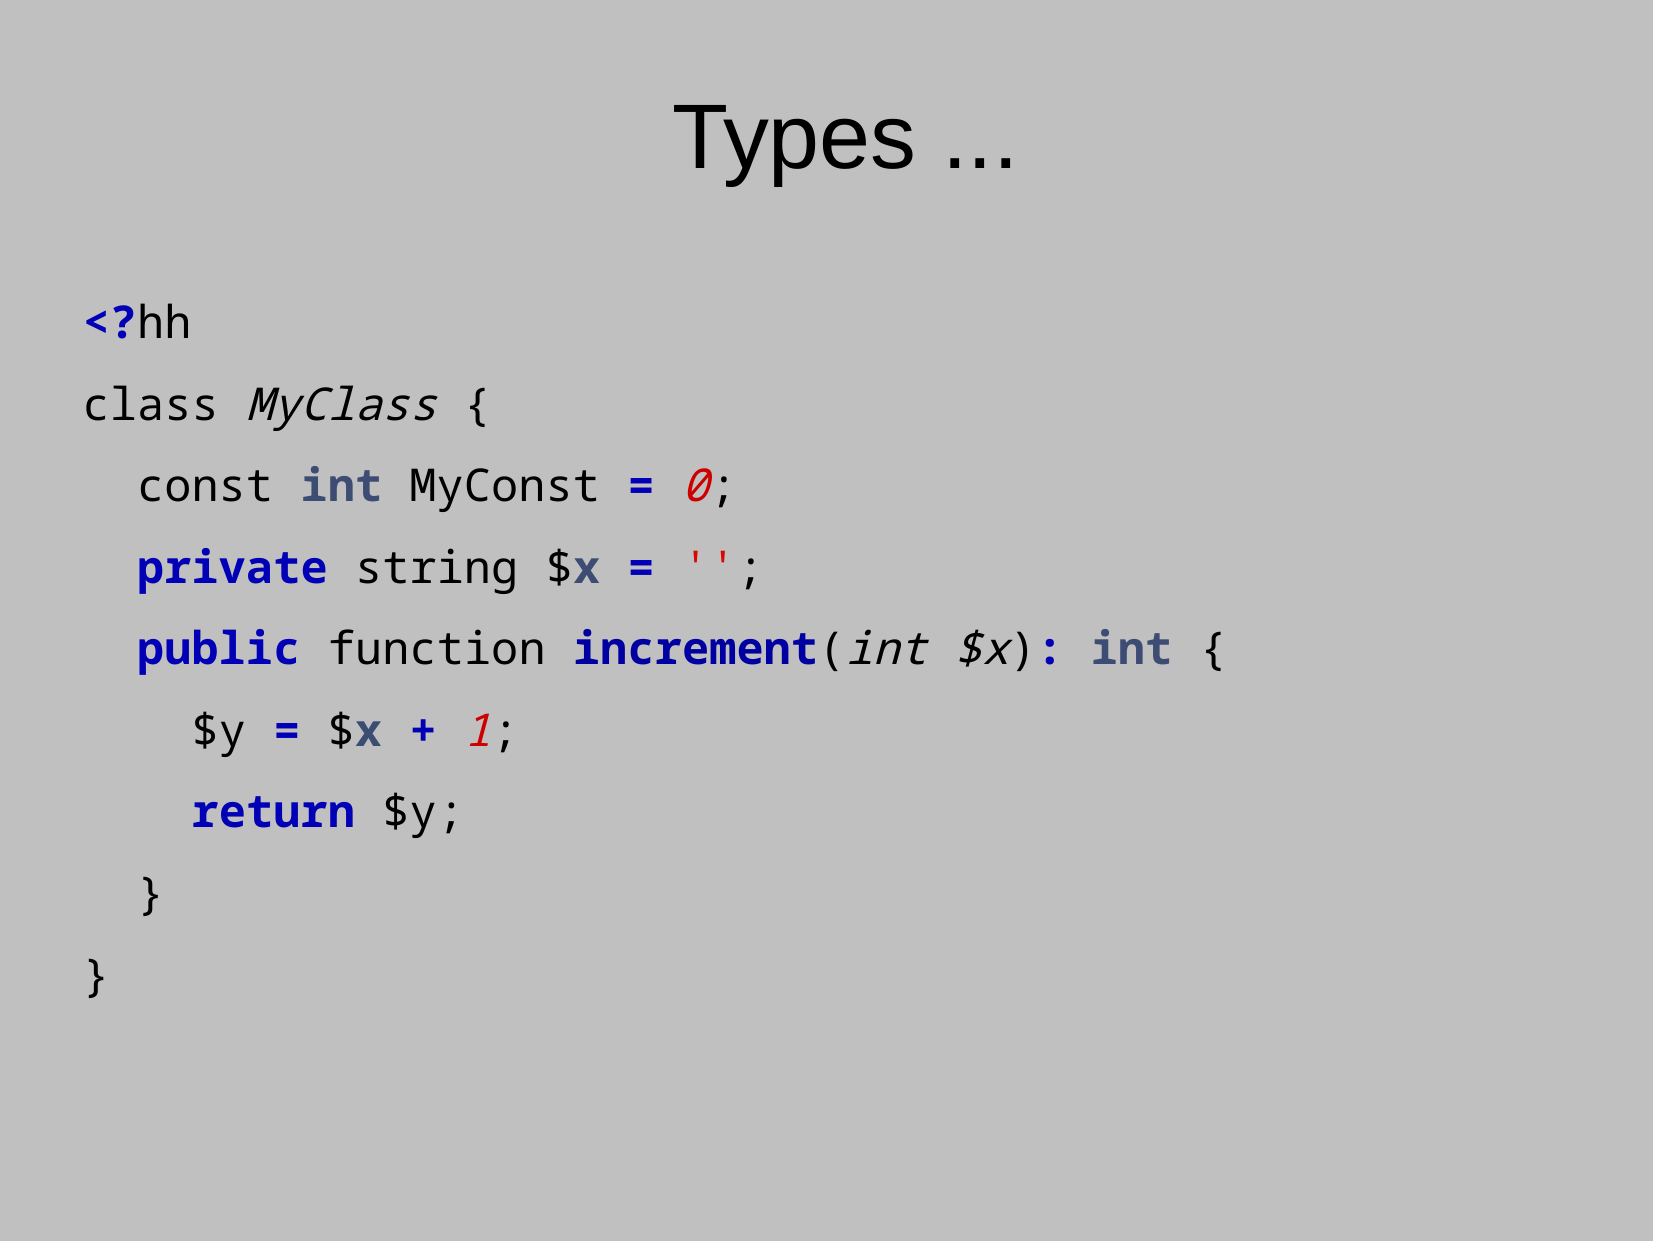

# Types ...
<?hh
class MyClass {
 const int MyConst = 0;
 private string $x = '';
 public function increment(int $x): int {
 $y = $x + 1;
 return $y;
 }
}